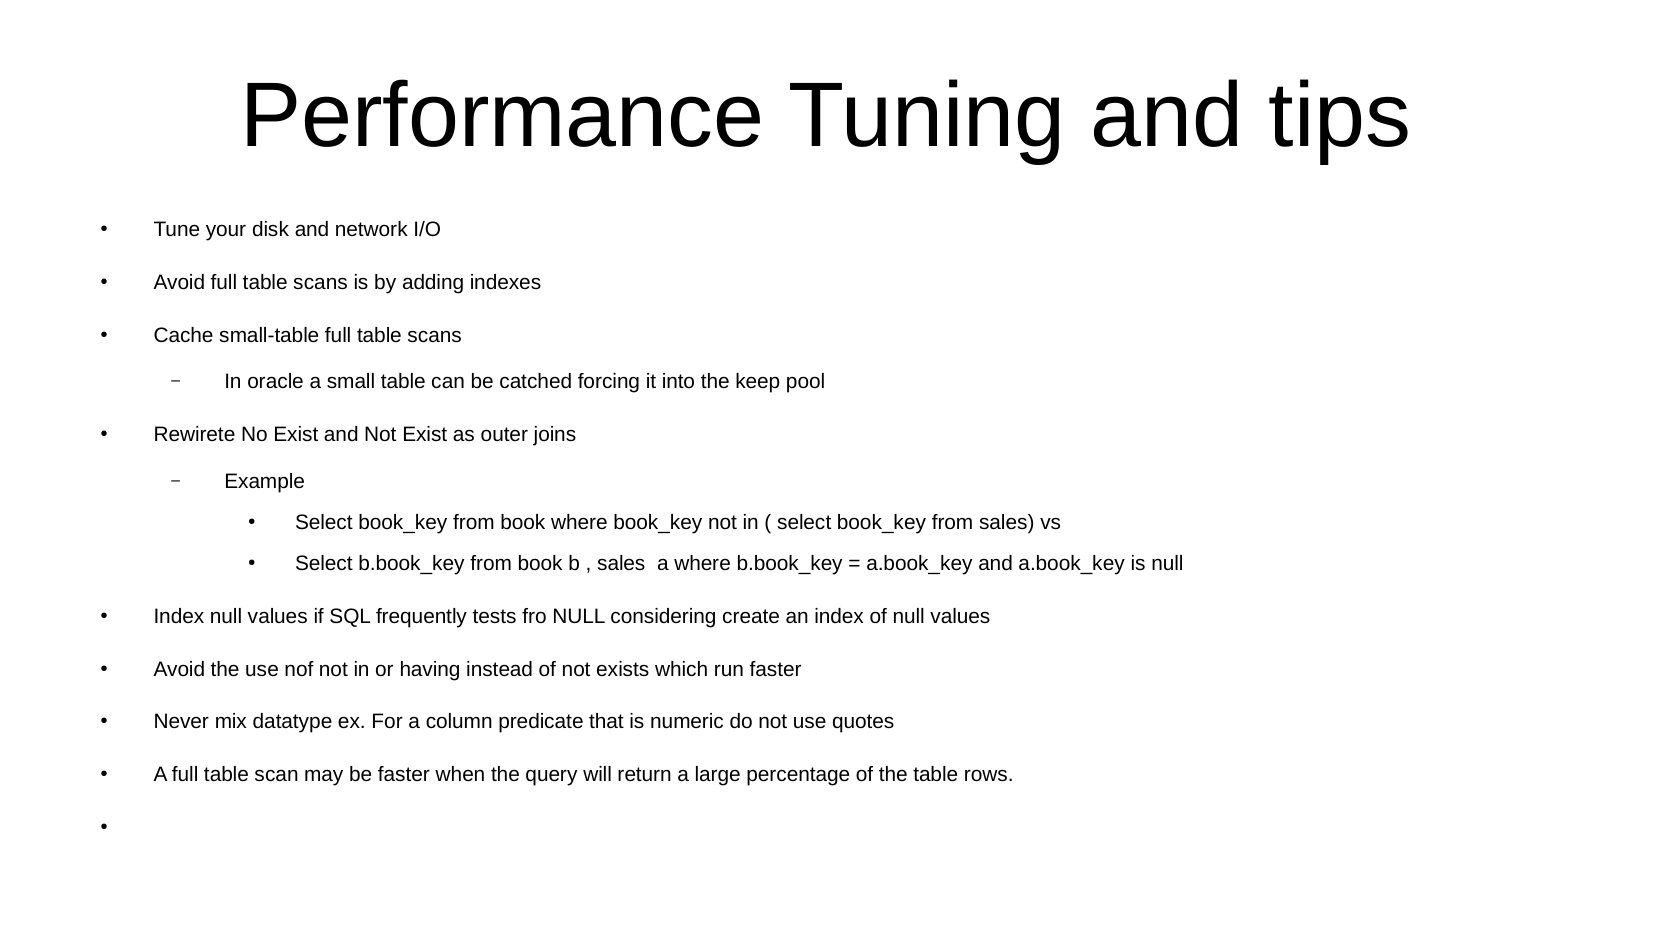

# Performance Tuning and tips
Tune your disk and network I/O
Avoid full table scans is by adding indexes
Cache small-table full table scans
In oracle a small table can be catched forcing it into the keep pool
Rewirete No Exist and Not Exist as outer joins
Example
Select book_key from book where book_key not in ( select book_key from sales) vs
Select b.book_key from book b , sales a where b.book_key = a.book_key and a.book_key is null
Index null values if SQL frequently tests fro NULL considering create an index of null values
Avoid the use nof not in or having instead of not exists which run faster
Never mix datatype ex. For a column predicate that is numeric do not use quotes
A full table scan may be faster when the query will return a large percentage of the table rows.